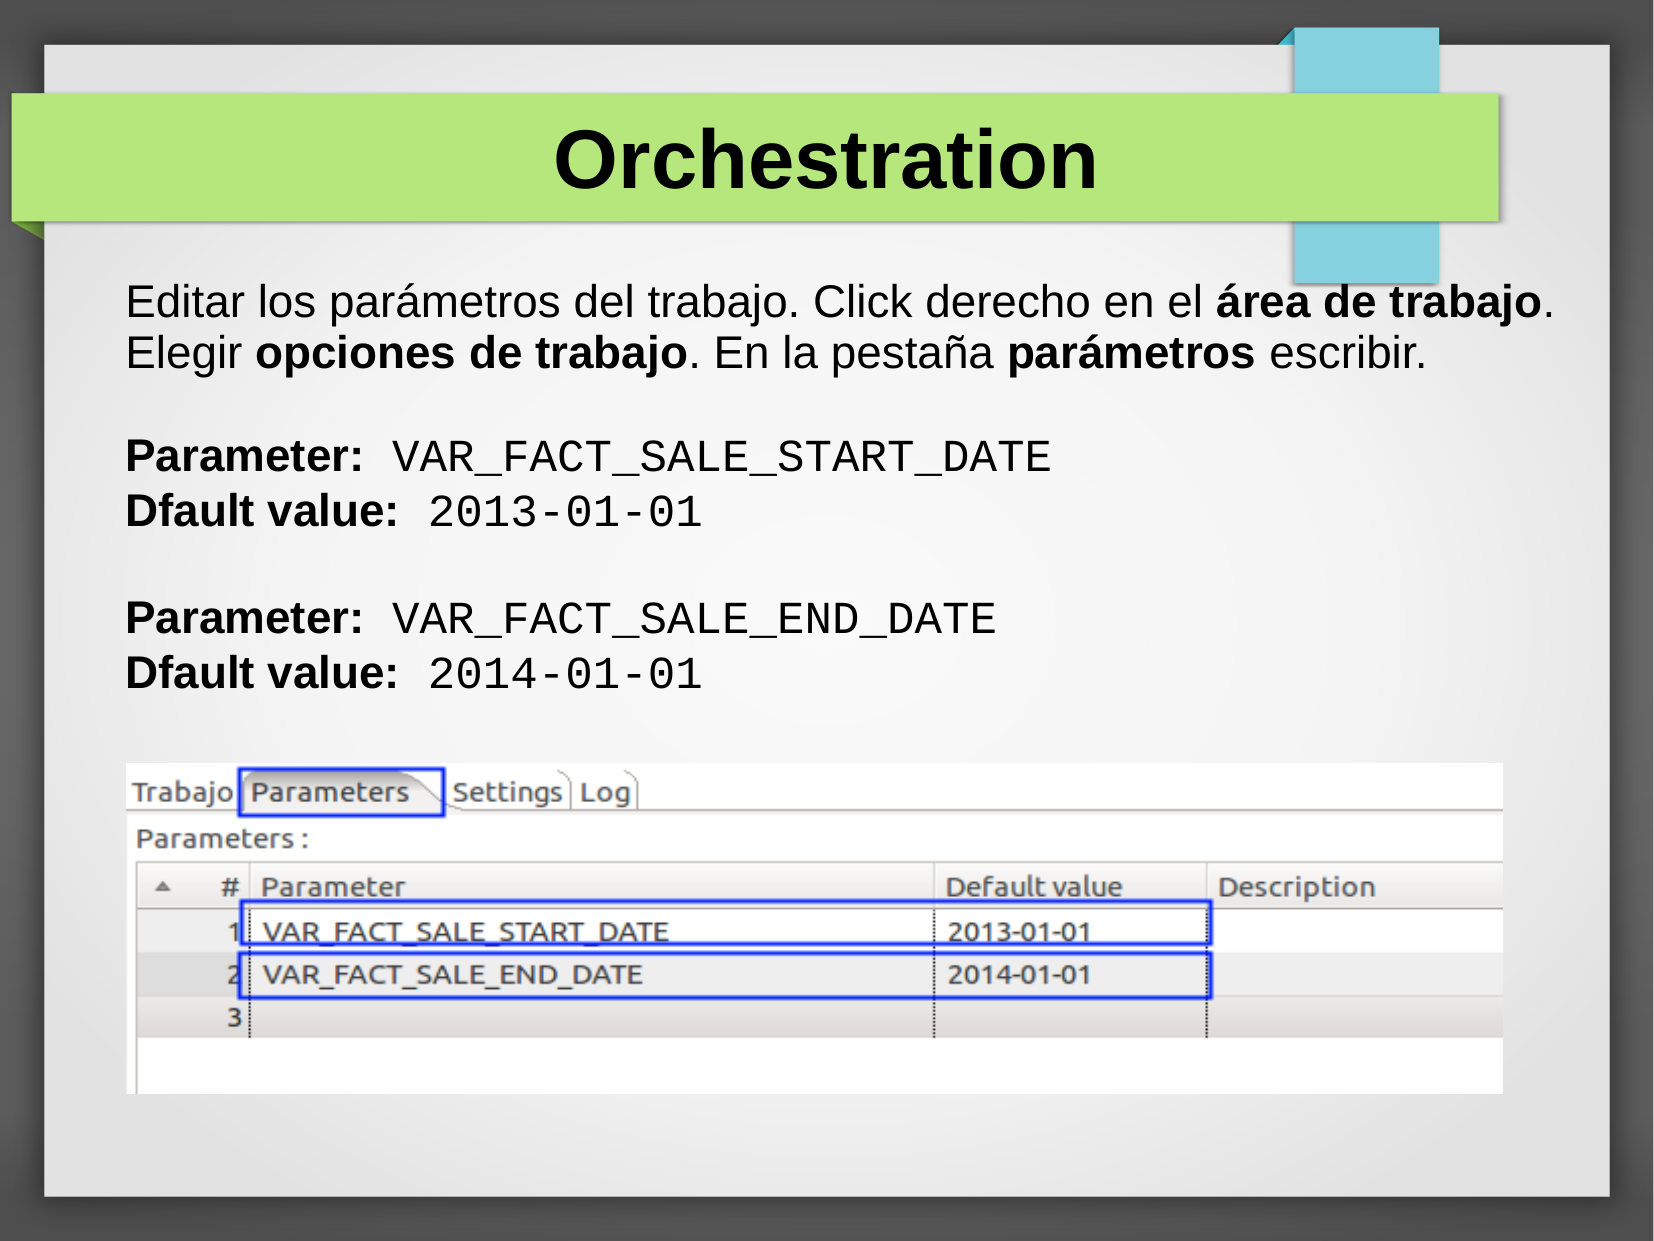

# Orchestration
Editar los parámetros del trabajo. Click derecho en el área de trabajo.
Elegir opciones de trabajo. En la pestaña parámetros escribir.
Parameter: VAR_FACT_SALE_START_DATE
Dfault value: 2013-01-01
Parameter: VAR_FACT_SALE_END_DATE
Dfault value: 2014-01-01